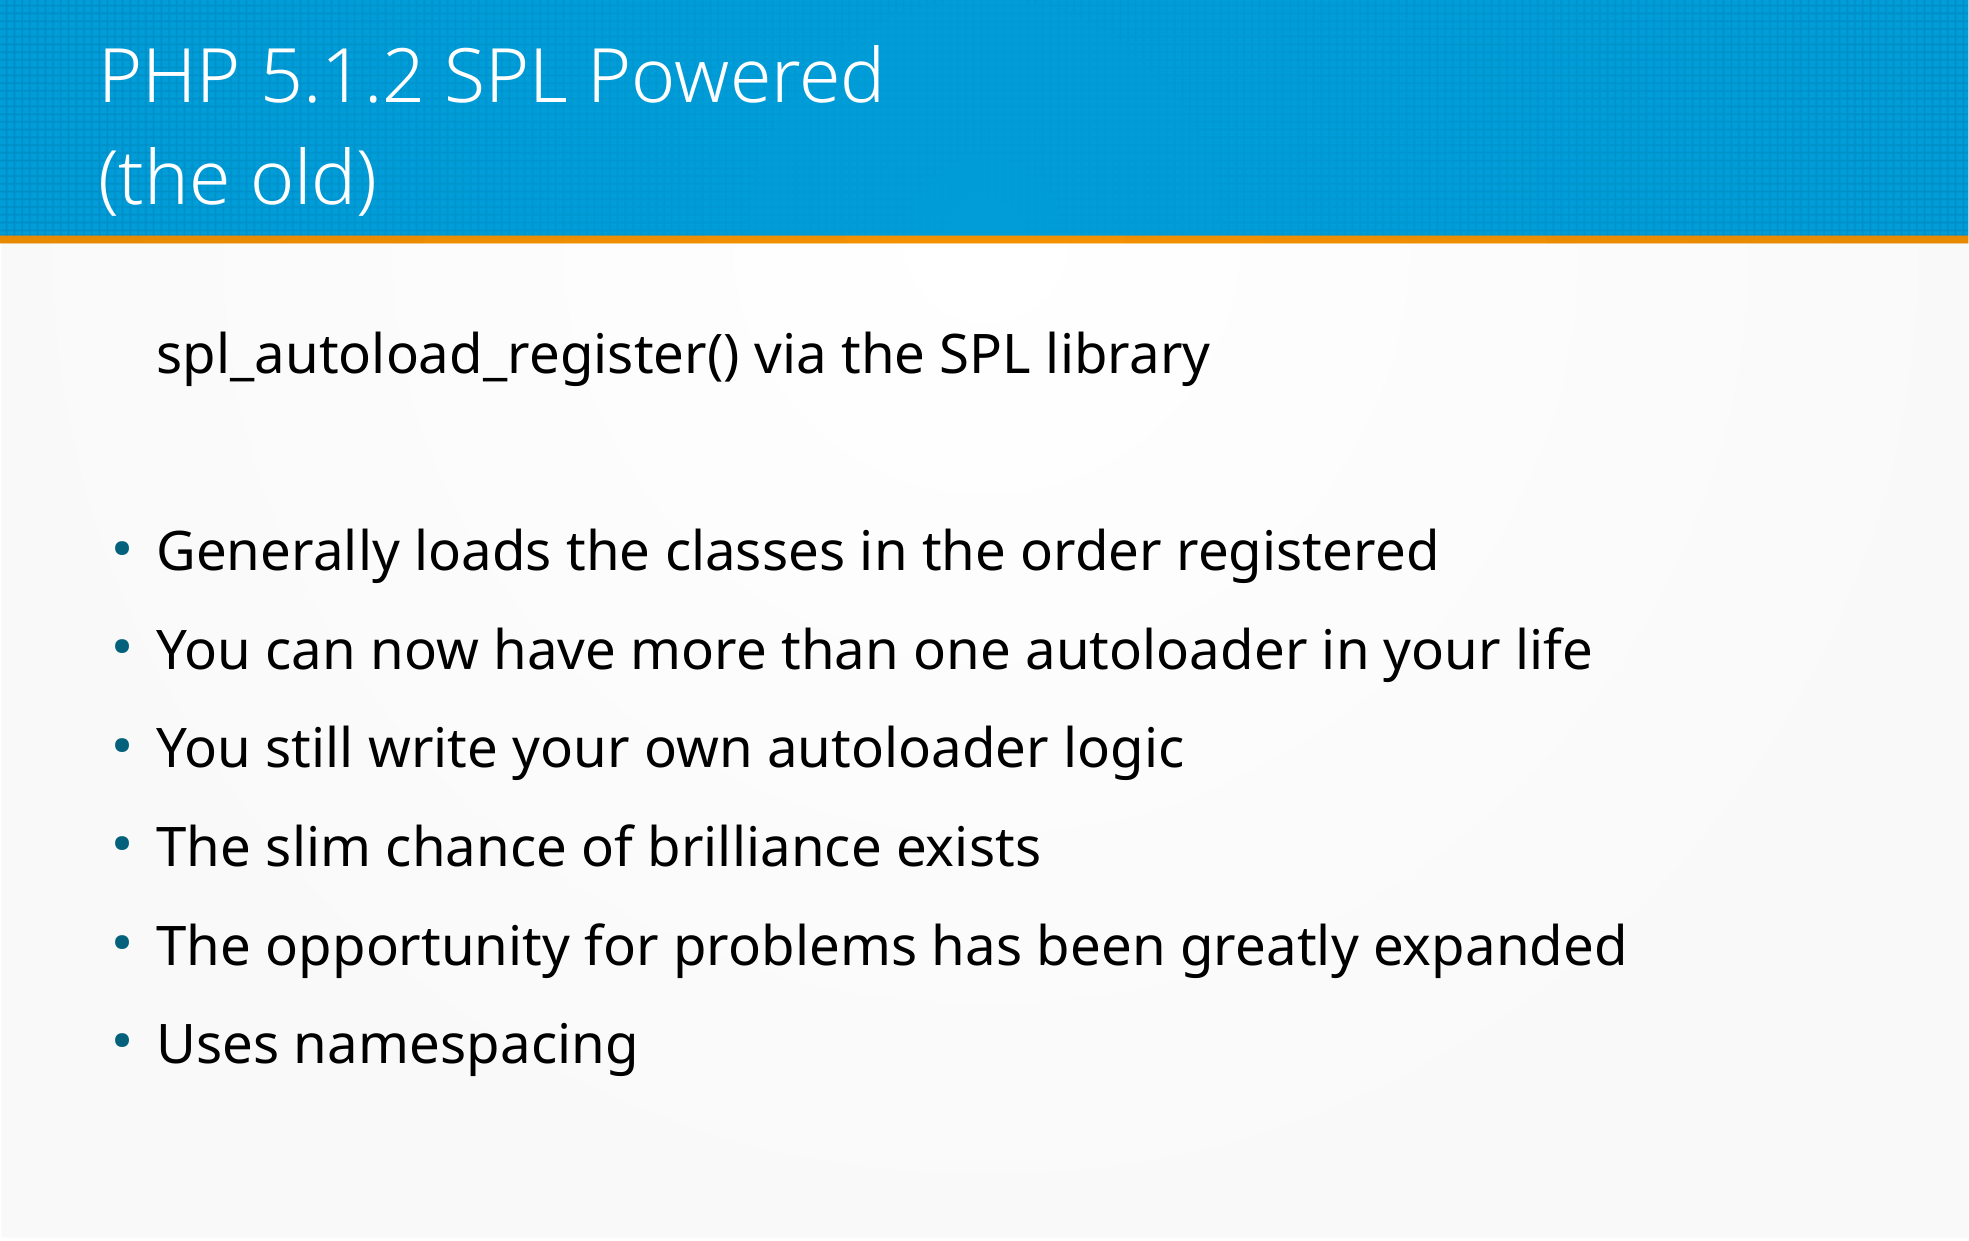

# PHP 5.1.2 SPL Powered (the old)
spl_autoload_register() via the SPL library
Generally loads the classes in the order registered
You can now have more than one autoloader in your life
You still write your own autoloader logic
The slim chance of brilliance exists
The opportunity for problems has been greatly expanded
Uses namespacing